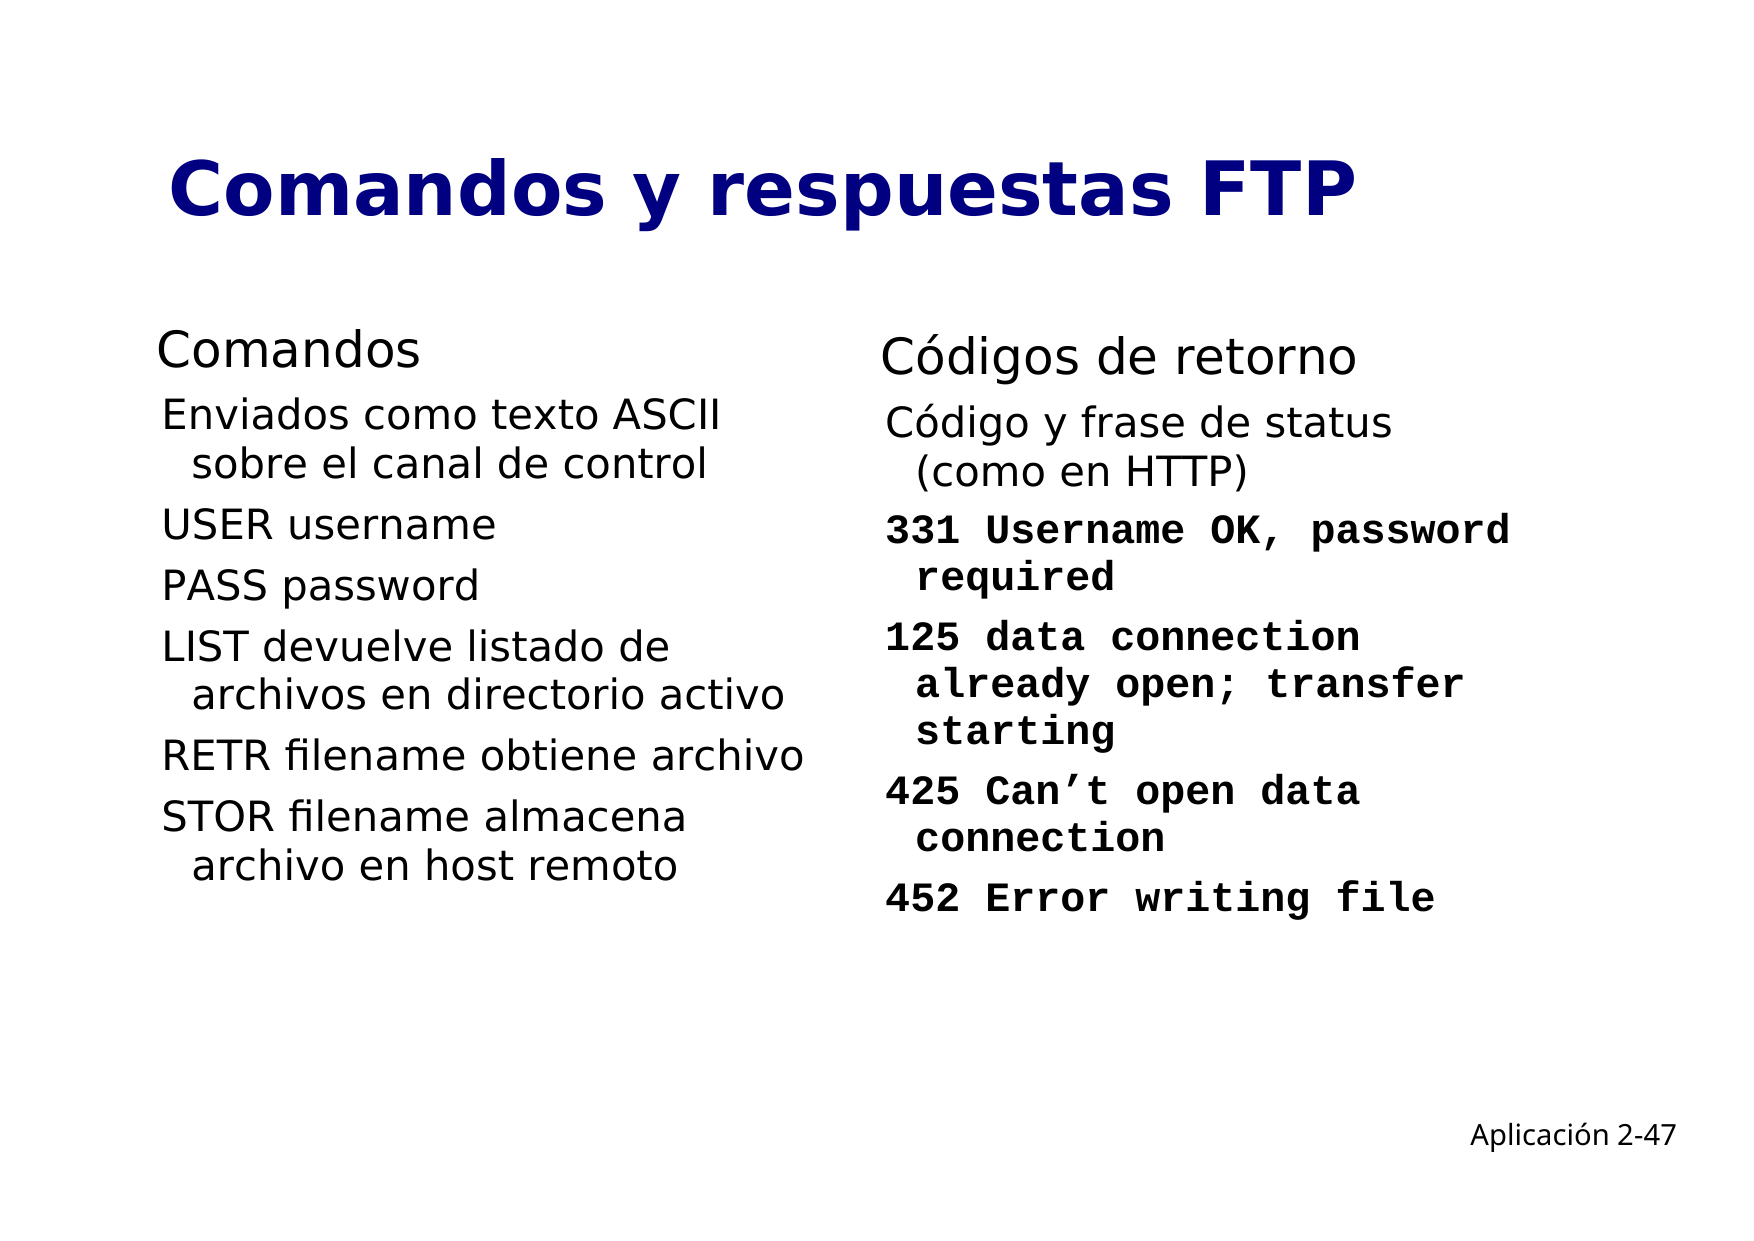

# Comandos y respuestas FTP
Comandos
Enviados como texto ASCII sobre el canal de control
USER username
PASS password
LIST devuelve listado de archivos en directorio activo
RETR filename obtiene archivo
STOR filename almacena archivo en host remoto
Códigos de retorno
Código y frase de status (como en HTTP)
331 Username OK, password required
125 data connection already open; transfer starting
425 Can’t open data connection
452 Error writing file